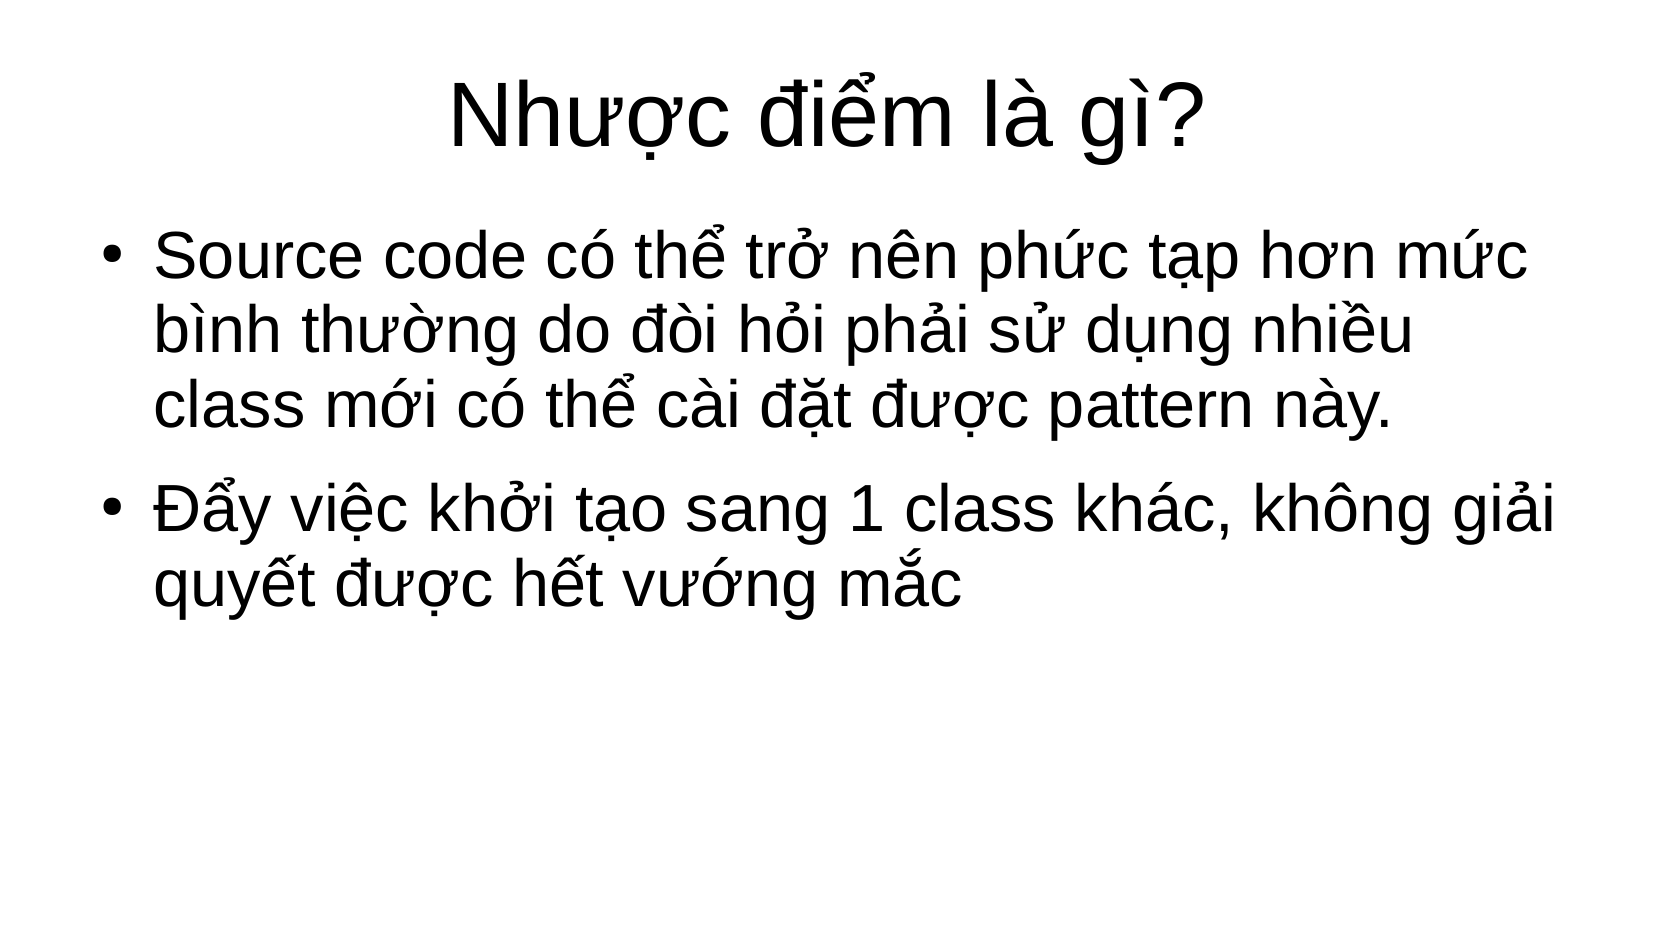

# Nhược điểm là gì?
Source code có thể trở nên phức tạp hơn mức bình thường do đòi hỏi phải sử dụng nhiều class mới có thể cài đặt được pattern này.
Đẩy việc khởi tạo sang 1 class khác, không giải quyết được hết vướng mắc